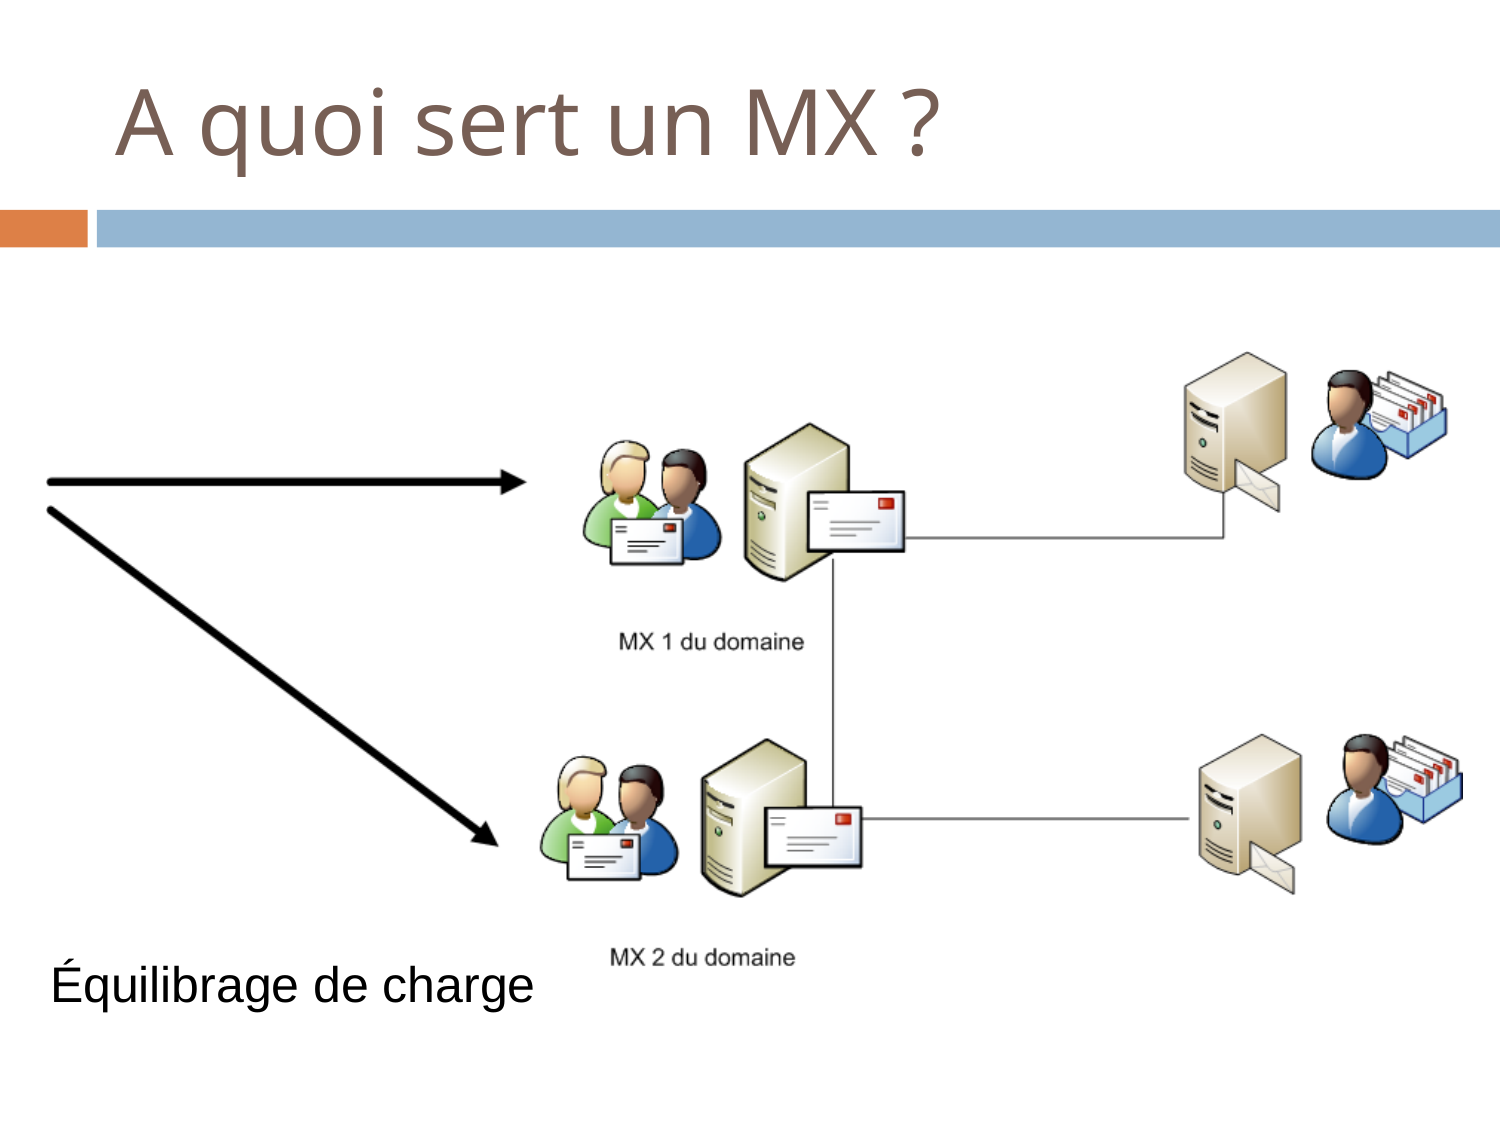

# A quoi sert un MX ?
Équilibrage de charge